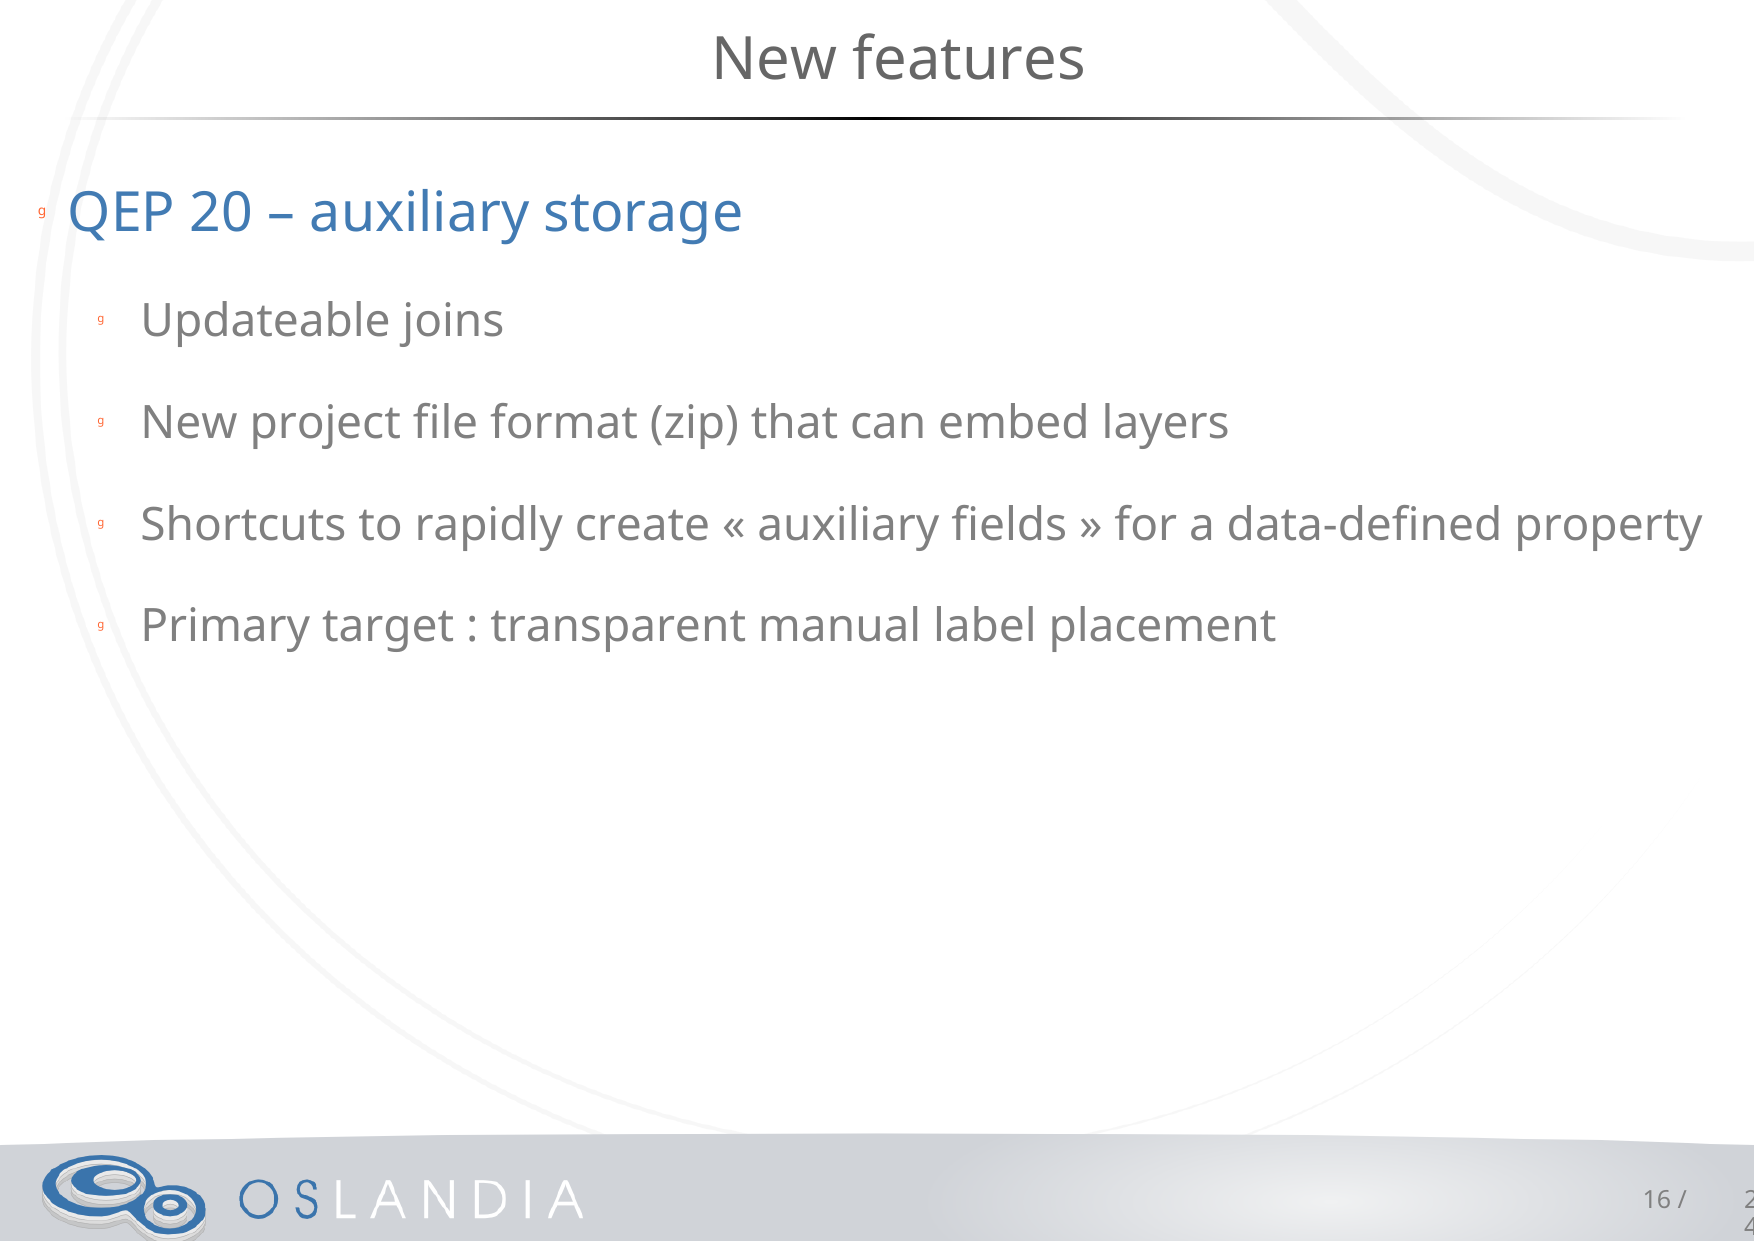

# New features
QEP 20 – auxiliary storage
Updateable joins
New project file format (zip) that can embed layers
Shortcuts to rapidly create « auxiliary fields » for a data-defined property
Primary target : transparent manual label placement